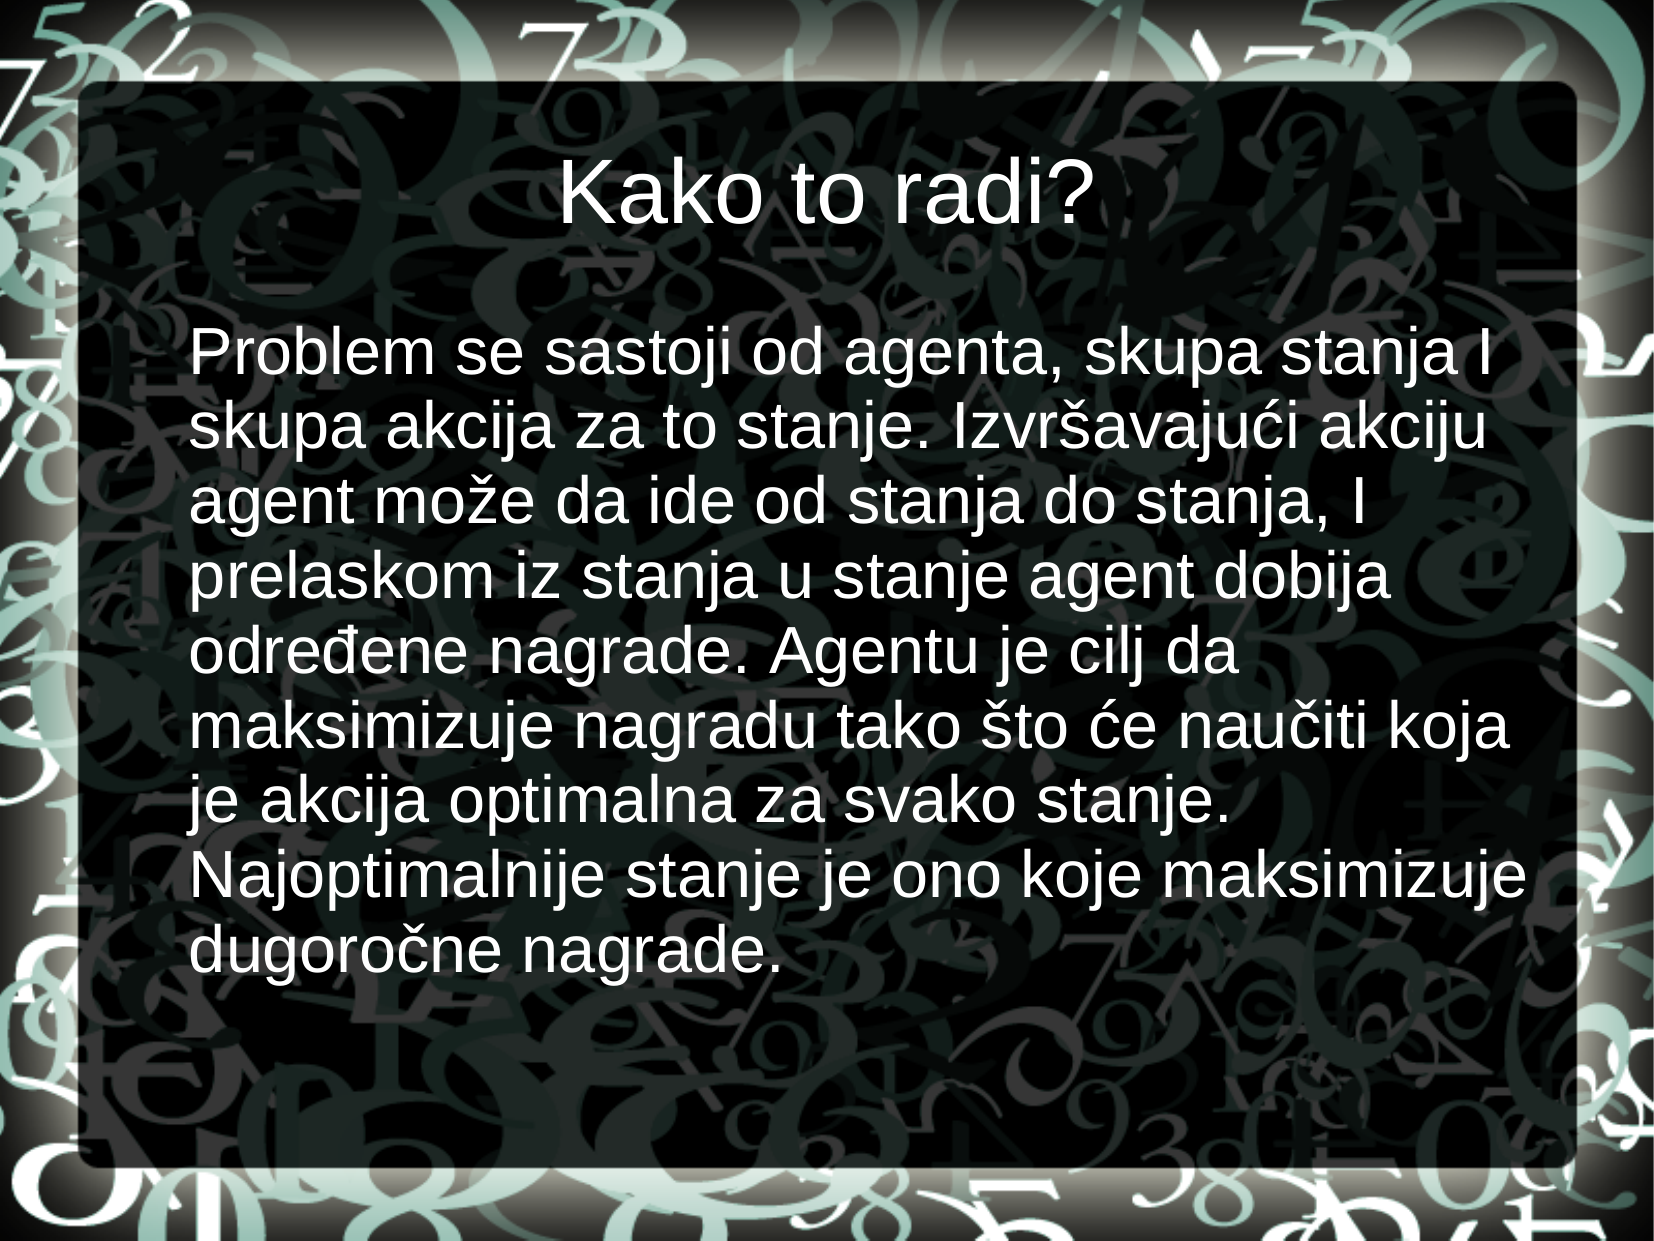

# Kako to radi?
Problem se sastoji od agenta, skupa stanja I skupa akcija za to stanje. Izvršavajući akciju agent može da ide od stanja do stanja, I prelaskom iz stanja u stanje agent dobija određene nagrade. Agentu je cilj da maksimizuje nagradu tako što će naučiti koja je akcija optimalna za svako stanje. Najoptimalnije stanje je ono koje maksimizuje dugoročne nagrade.